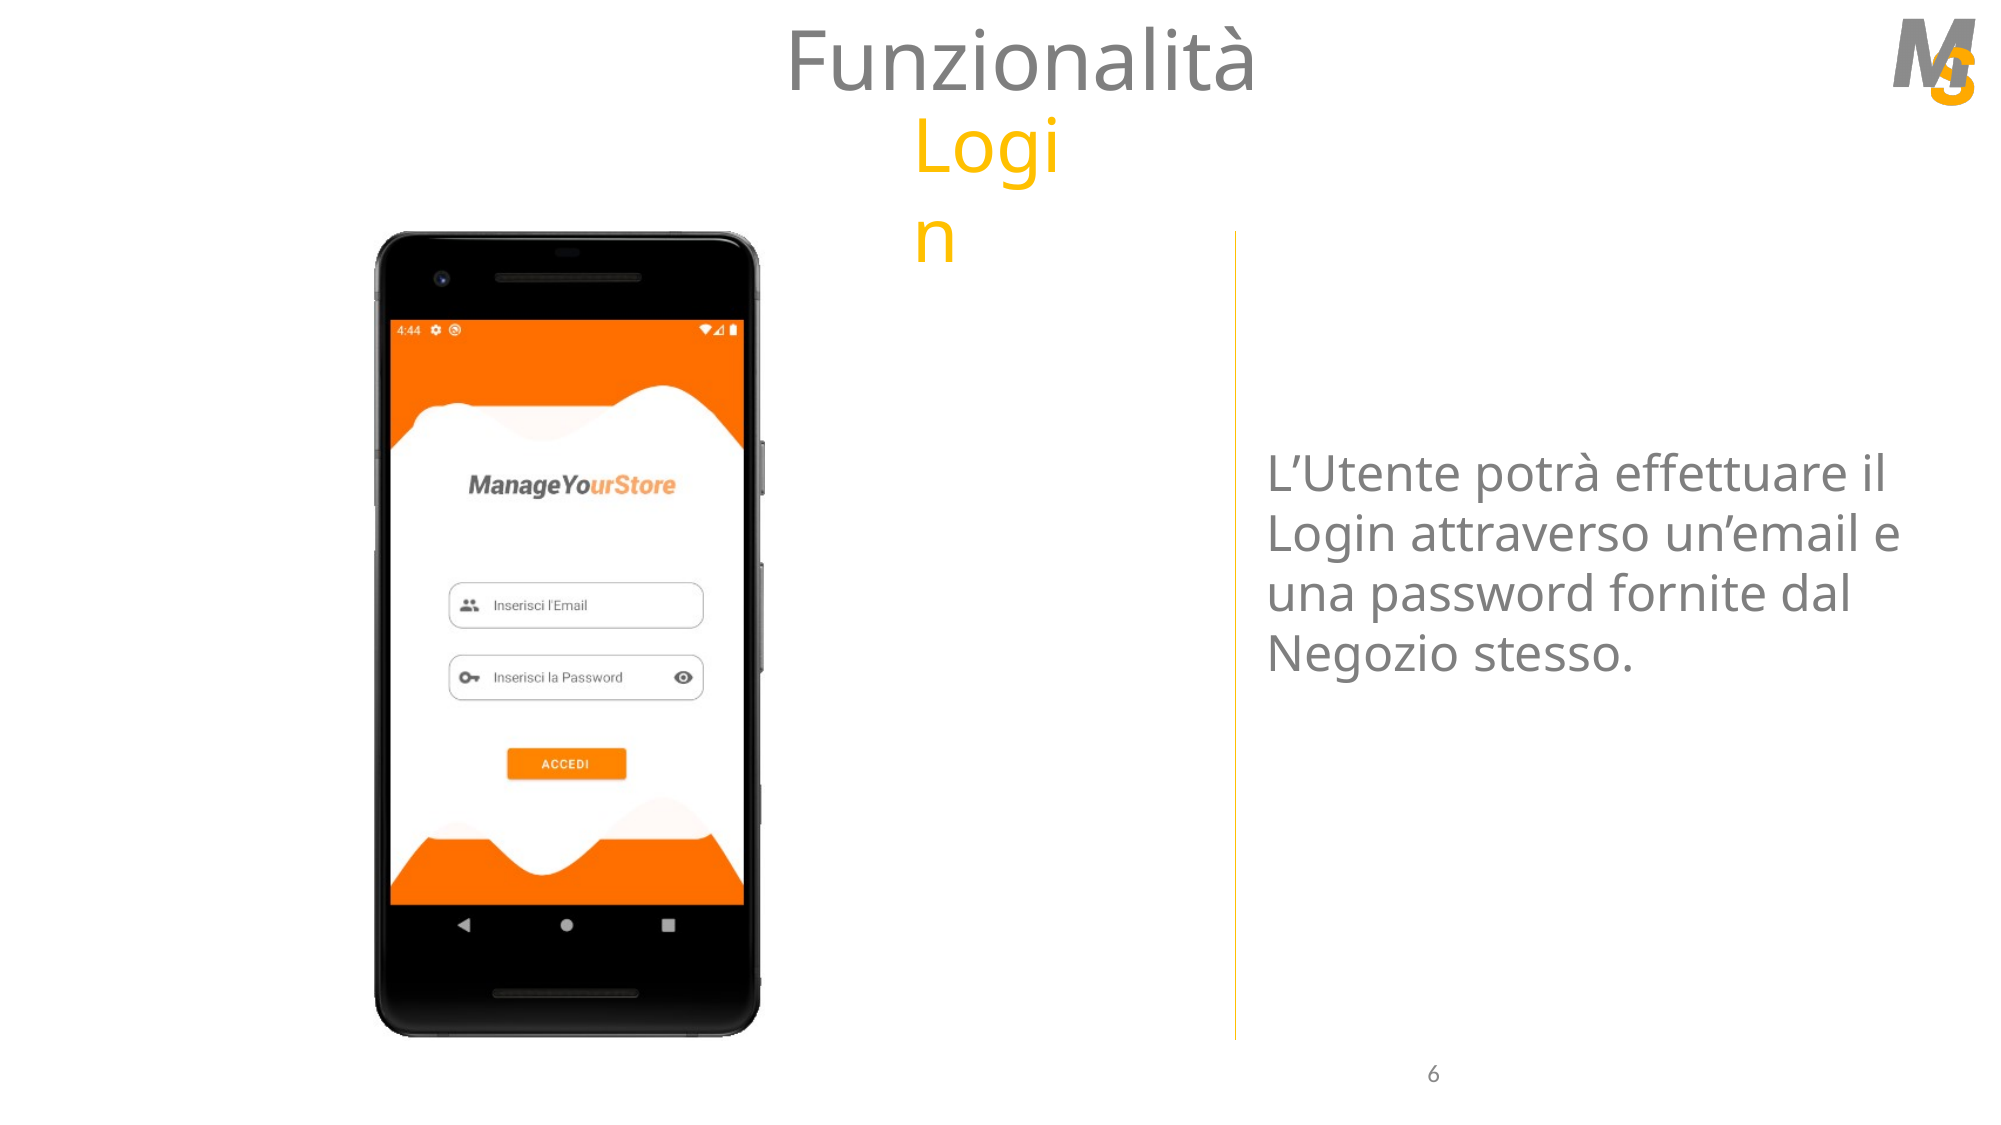

Funzionalità
Login
L’Utente potrà effettuare il Login attraverso un’email e una password fornite dal Negozio stesso.